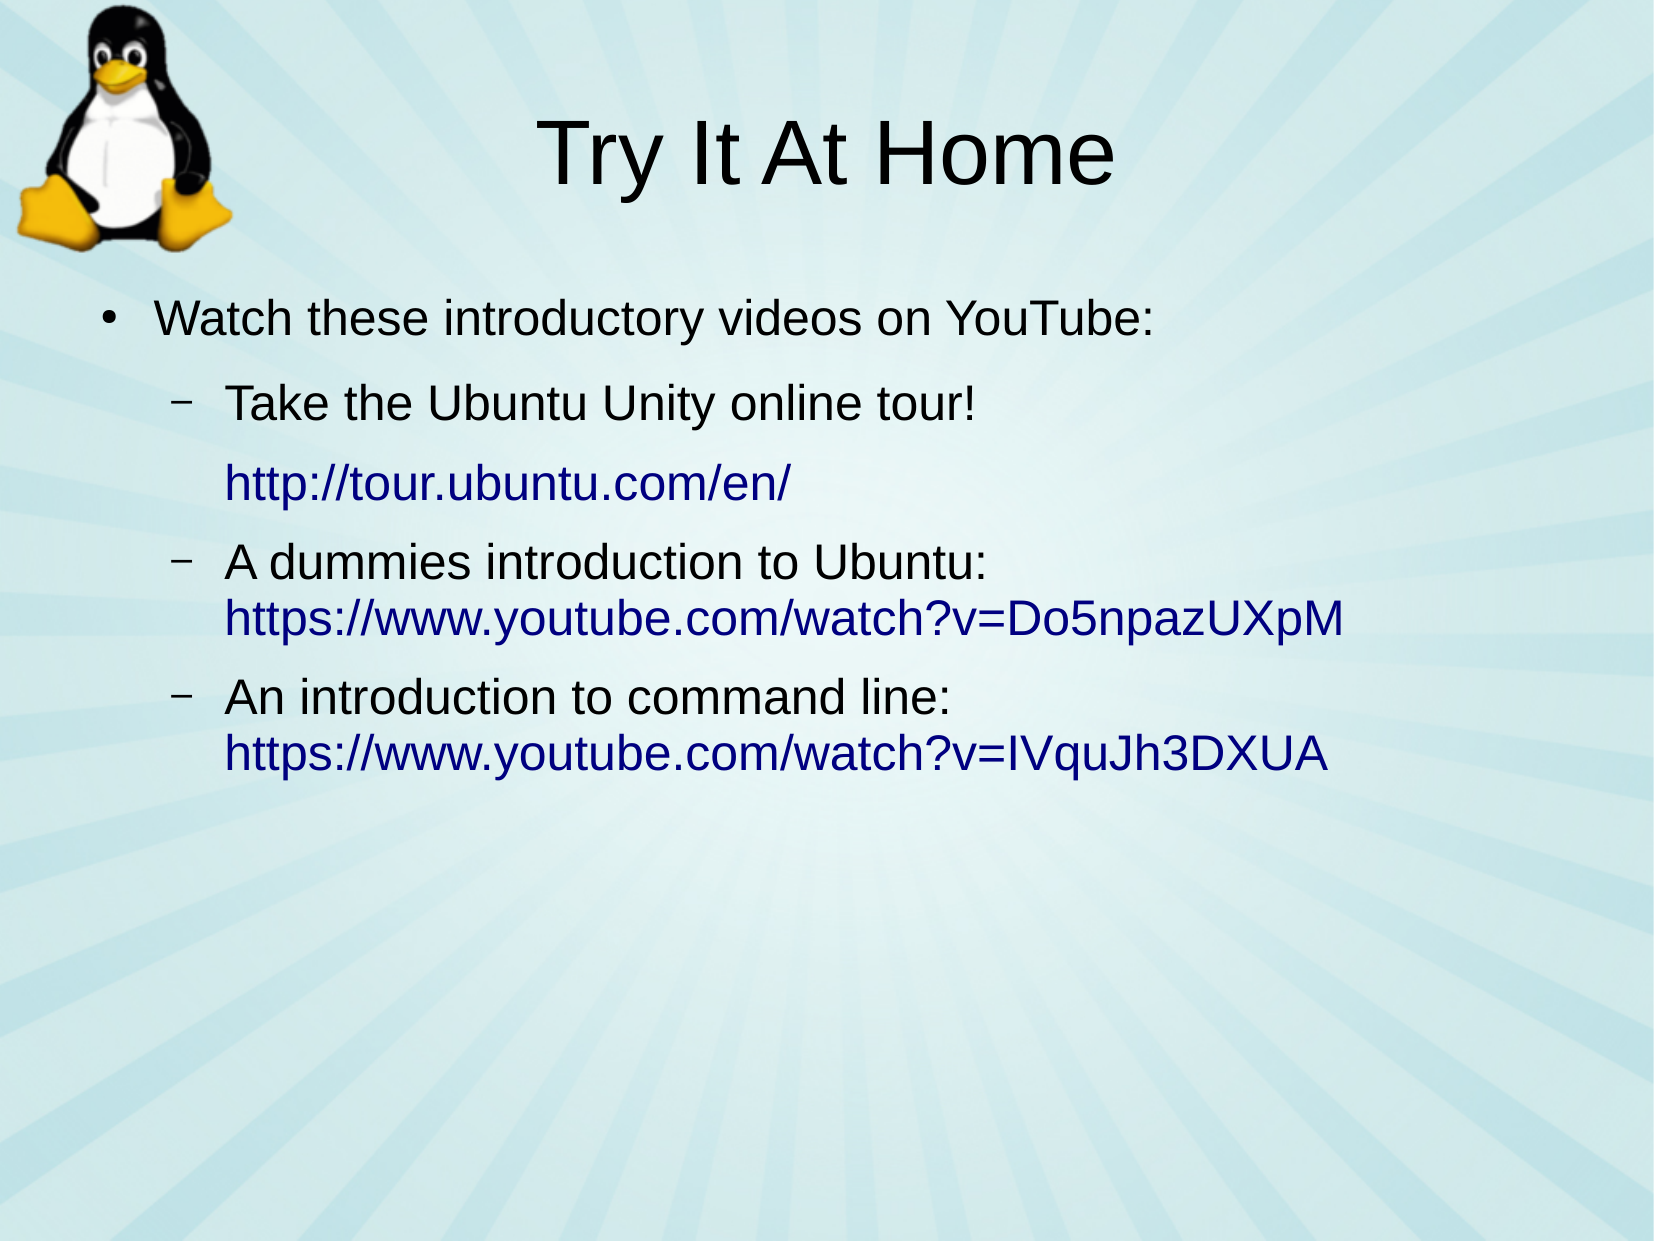

# Try It At Home
Watch these introductory videos on YouTube:
Take the Ubuntu Unity online tour!
http://tour.ubuntu.com/en/
A dummies introduction to Ubuntu: https://www.youtube.com/watch?v=Do5npazUXpM
An introduction to command line: https://www.youtube.com/watch?v=IVquJh3DXUA